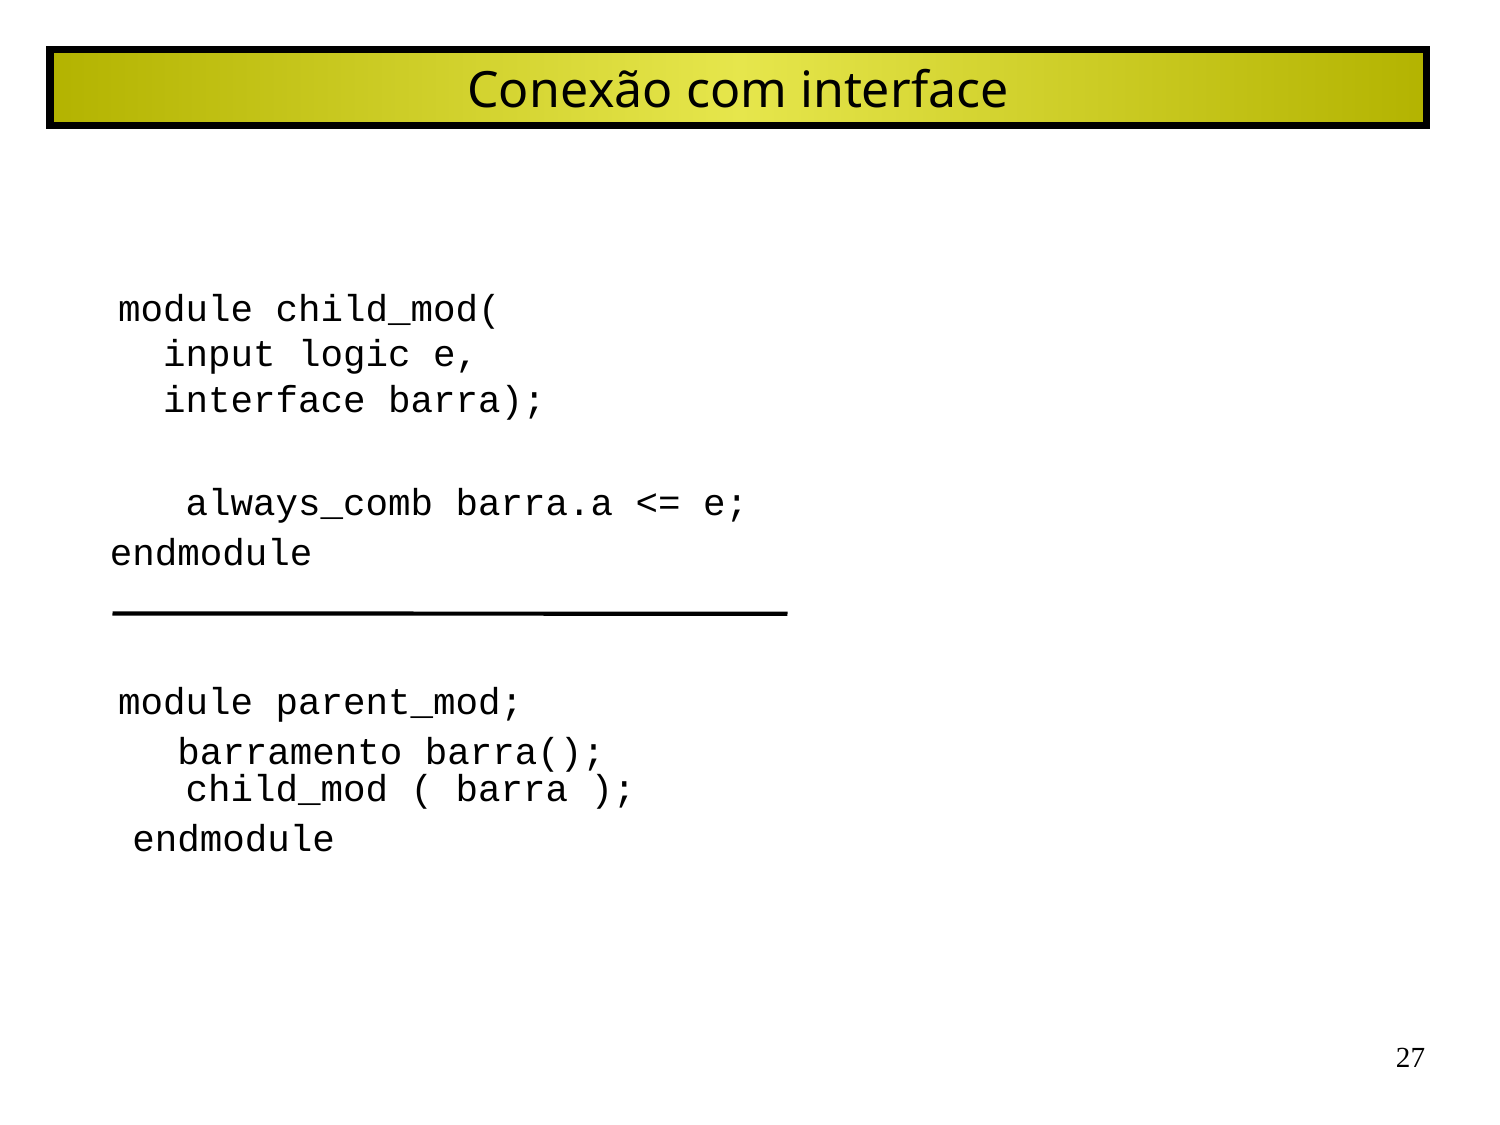

# Conexão com interface
module child_mod(
 input logic e,
 interface barra);
 always_comb barra.a <= e;
 endmodule
module parent_mod;
 barramento barra();
 child_mod ( barra );
 endmodule
27